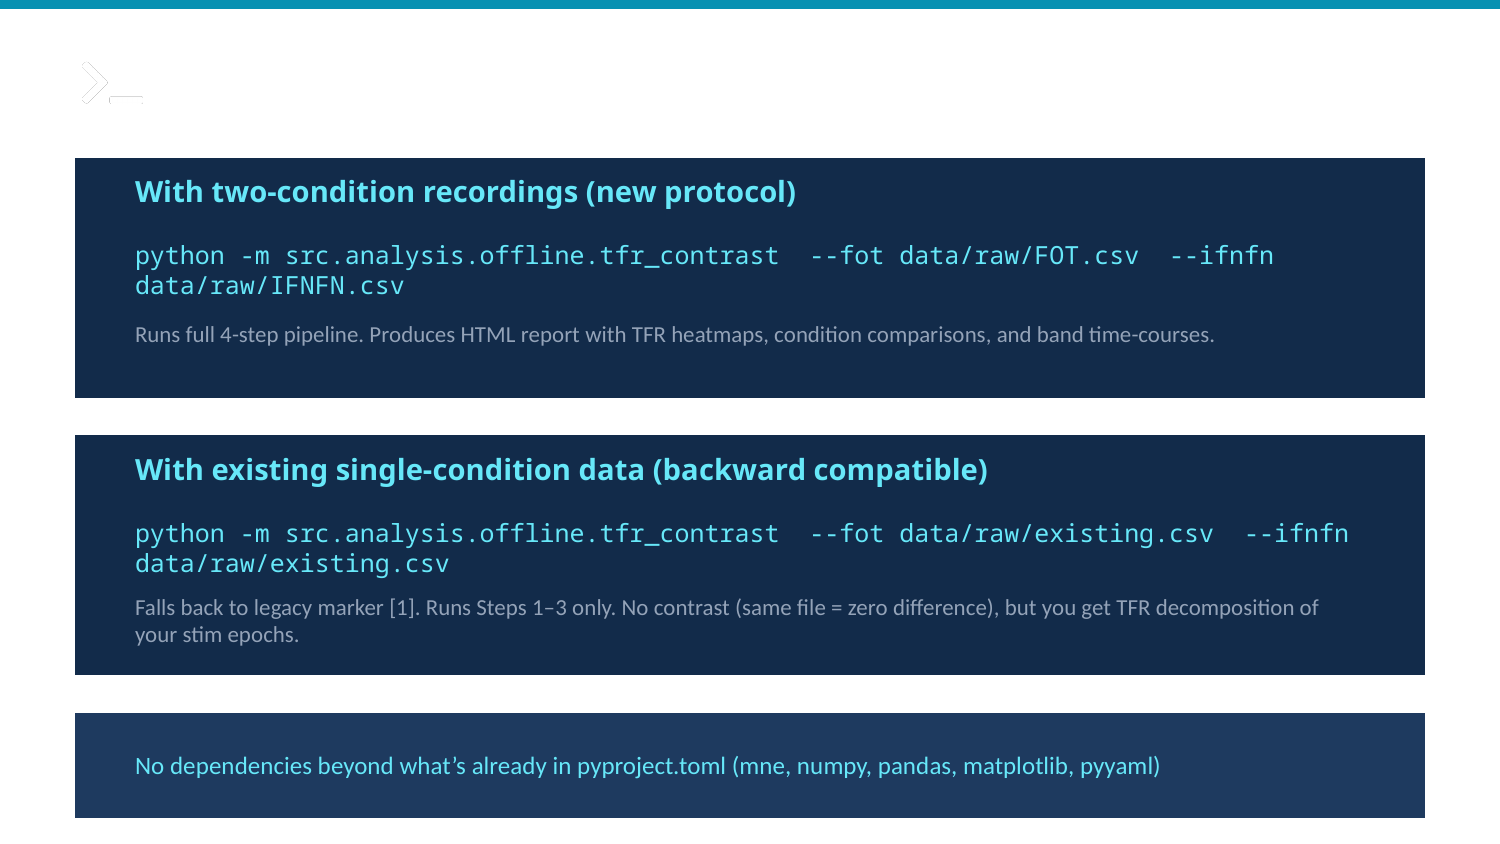

How to Run It
With two-condition recordings (new protocol)
python -m src.analysis.offline.tfr_contrast --fot data/raw/FOT.csv --ifnfn data/raw/IFNFN.csv
Runs full 4-step pipeline. Produces HTML report with TFR heatmaps, condition comparisons, and band time-courses.
With existing single-condition data (backward compatible)
python -m src.analysis.offline.tfr_contrast --fot data/raw/existing.csv --ifnfn data/raw/existing.csv
Falls back to legacy marker [1]. Runs Steps 1–3 only. No contrast (same file = zero difference), but you get TFR decomposition of your stim epochs.
No dependencies beyond what’s already in pyproject.toml (mne, numpy, pandas, matplotlib, pyyaml)